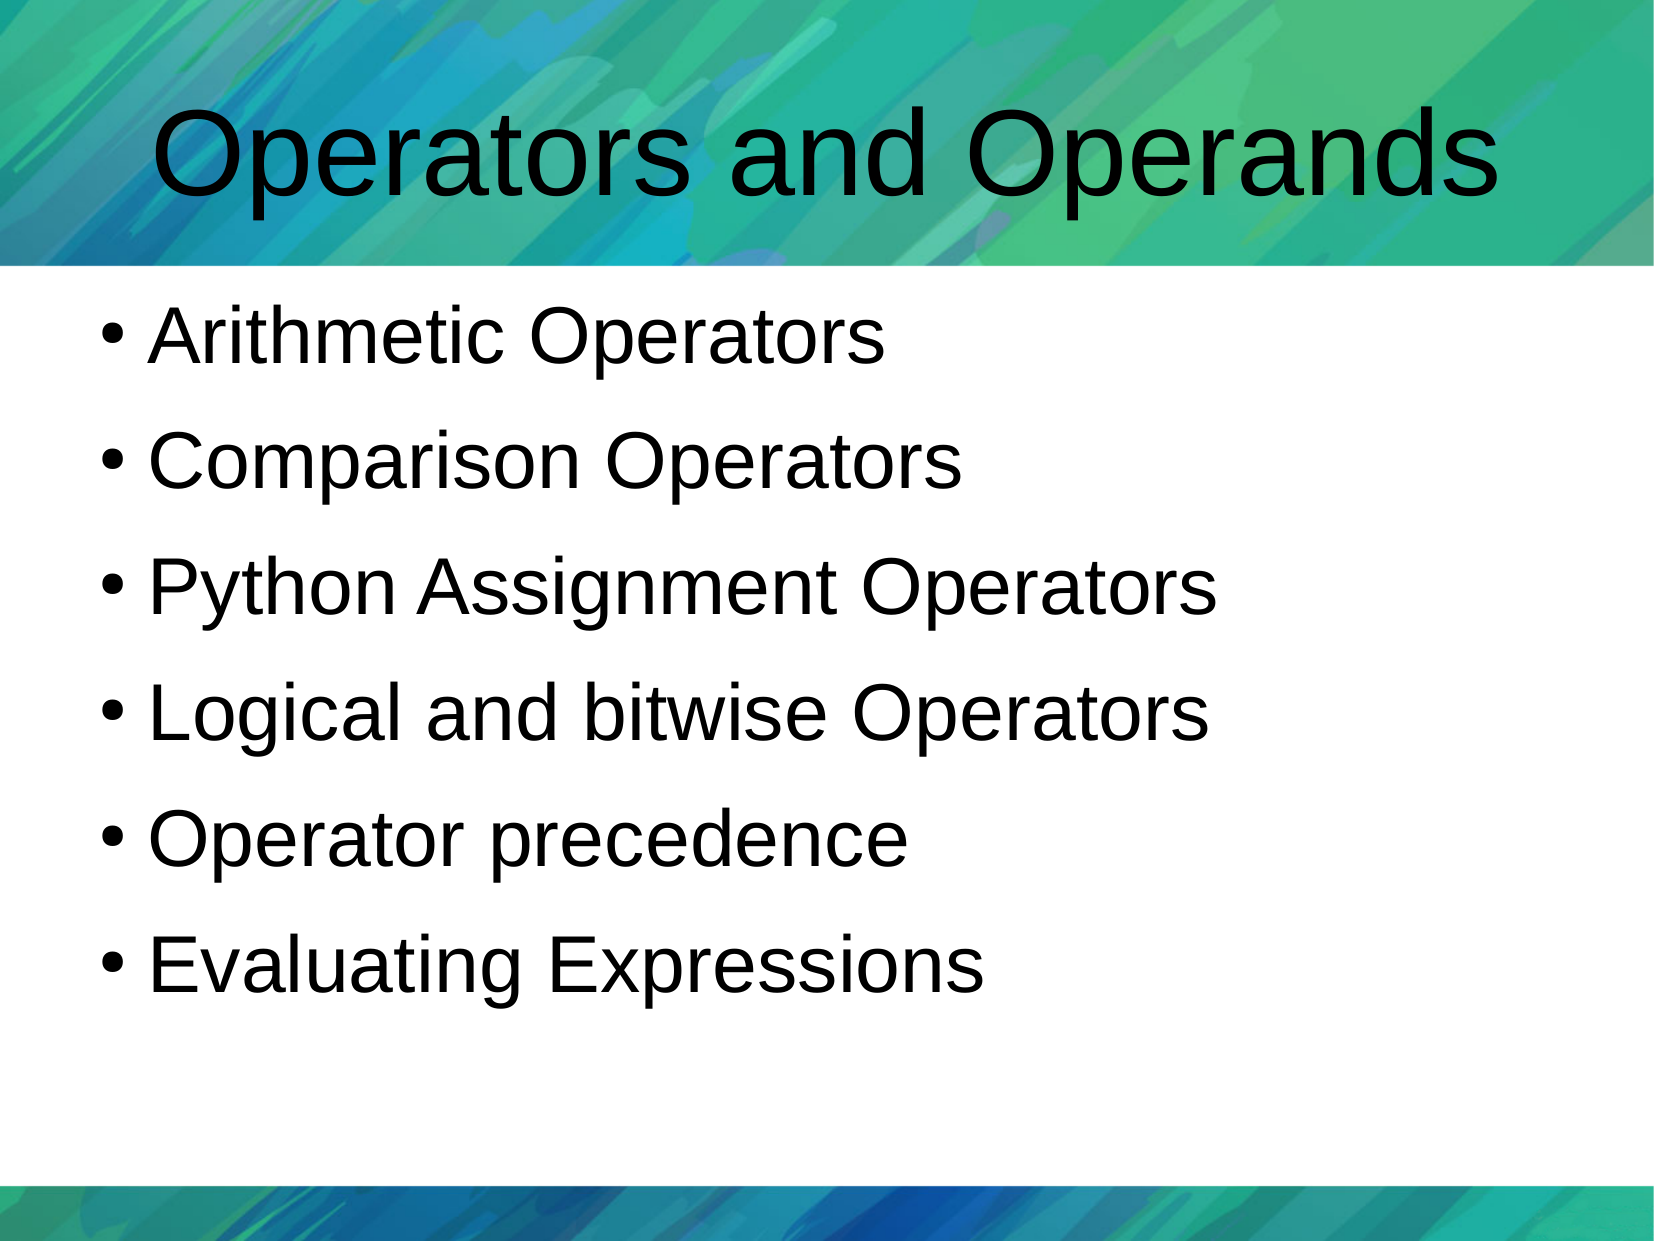

# Operators and Operands
Arithmetic Operators
Comparison Operators
Python Assignment Operators
Logical and bitwise Operators
Operator precedence
Evaluating Expressions